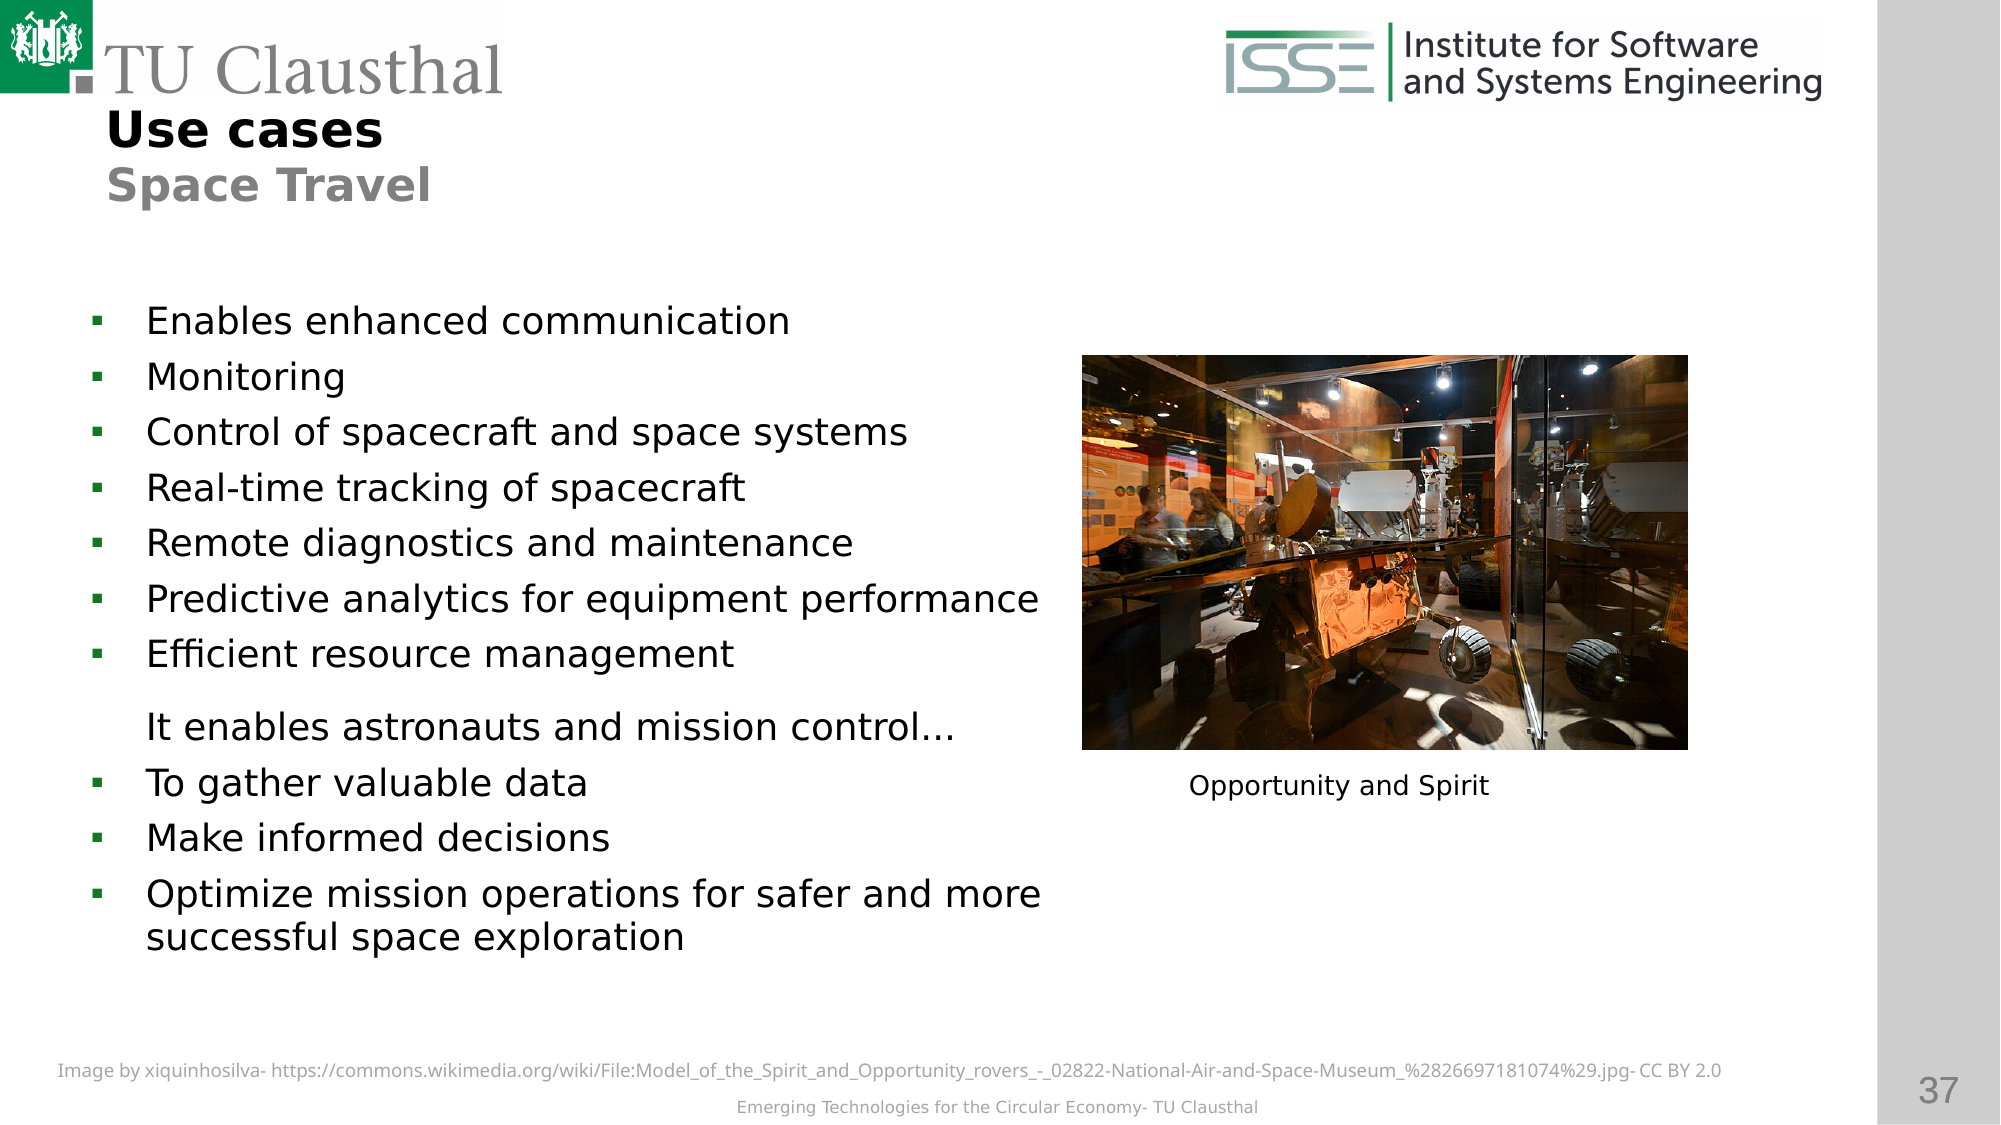

# Use cases Space Travel
Enables enhanced communication
Monitoring
Control of spacecraft and space systems
Real-time tracking of spacecraft
Remote diagnostics and maintenance
Predictive analytics for equipment performance
Efficient resource management
It enables astronauts and mission control...
To gather valuable data
Make informed decisions
Optimize mission operations for safer and more successful space exploration
Opportunity and Spirit
Image by xiquinhosilva- https://commons.wikimedia.org/wiki/File:Model_of_the_Spirit_and_Opportunity_rovers_-_02822-National-Air-and-Space-Museum_%2826697181074%29.jpg- CC BY 2.0